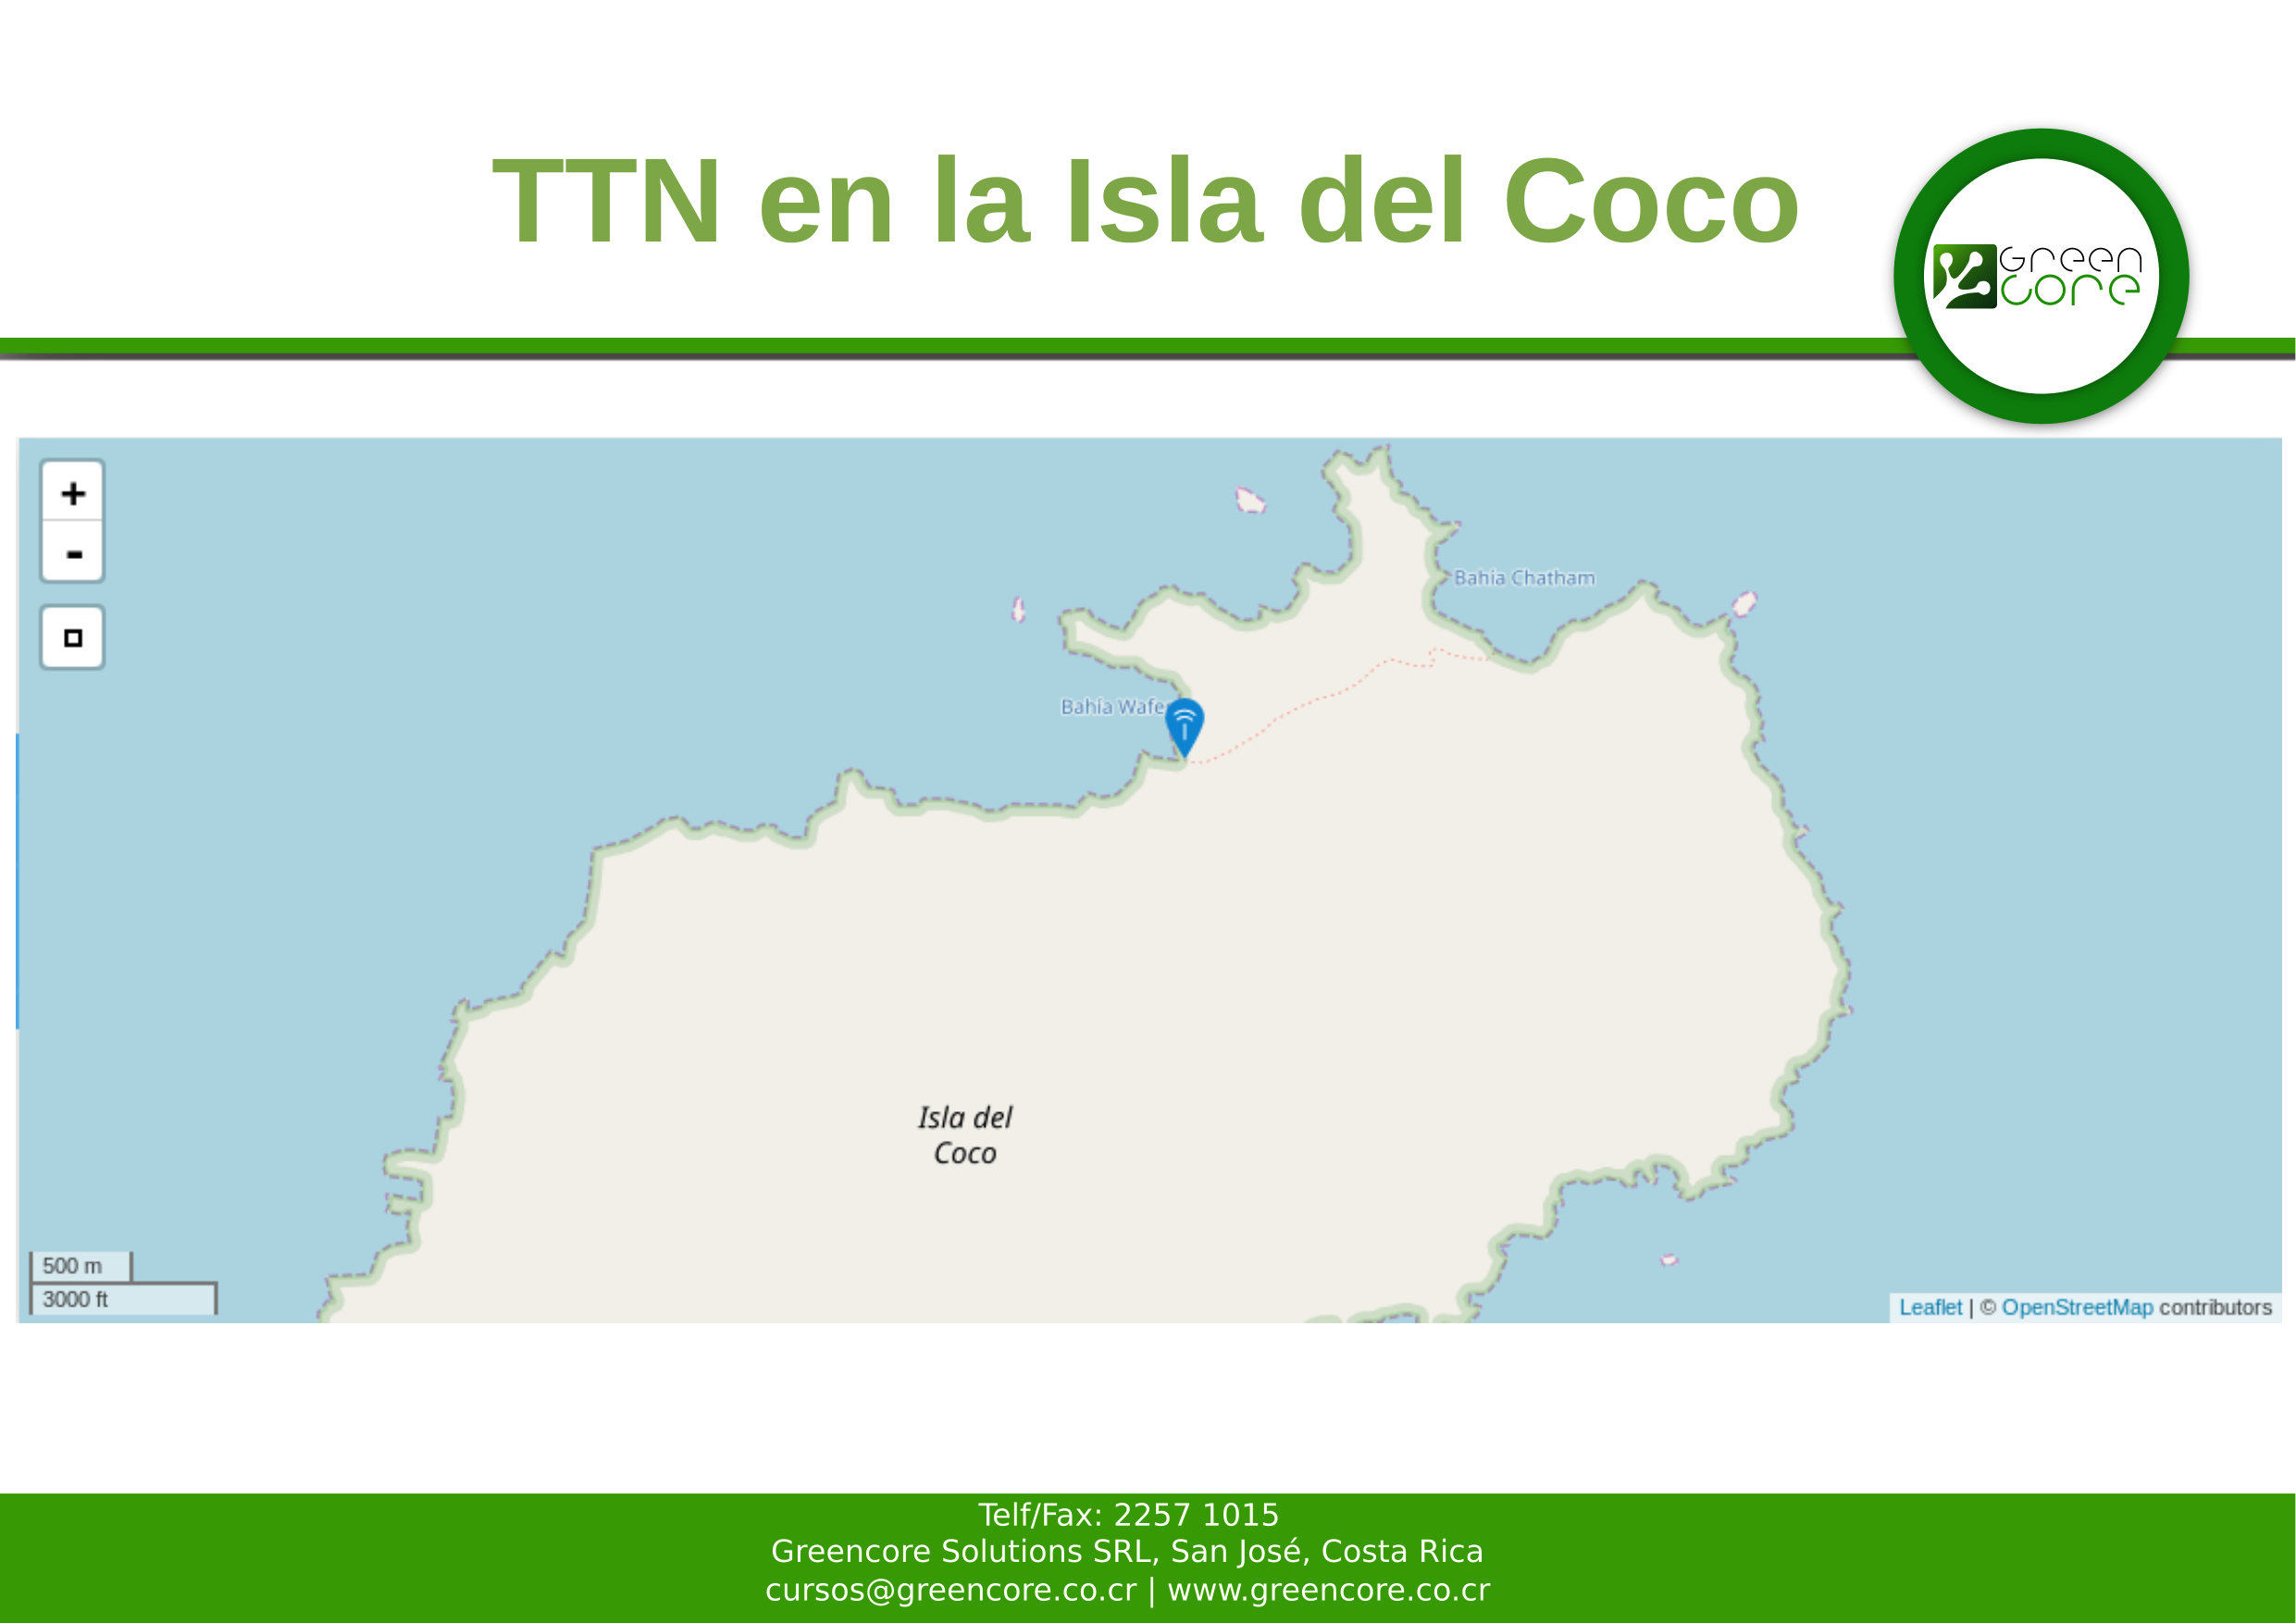

# TTN en la Isla del Coco